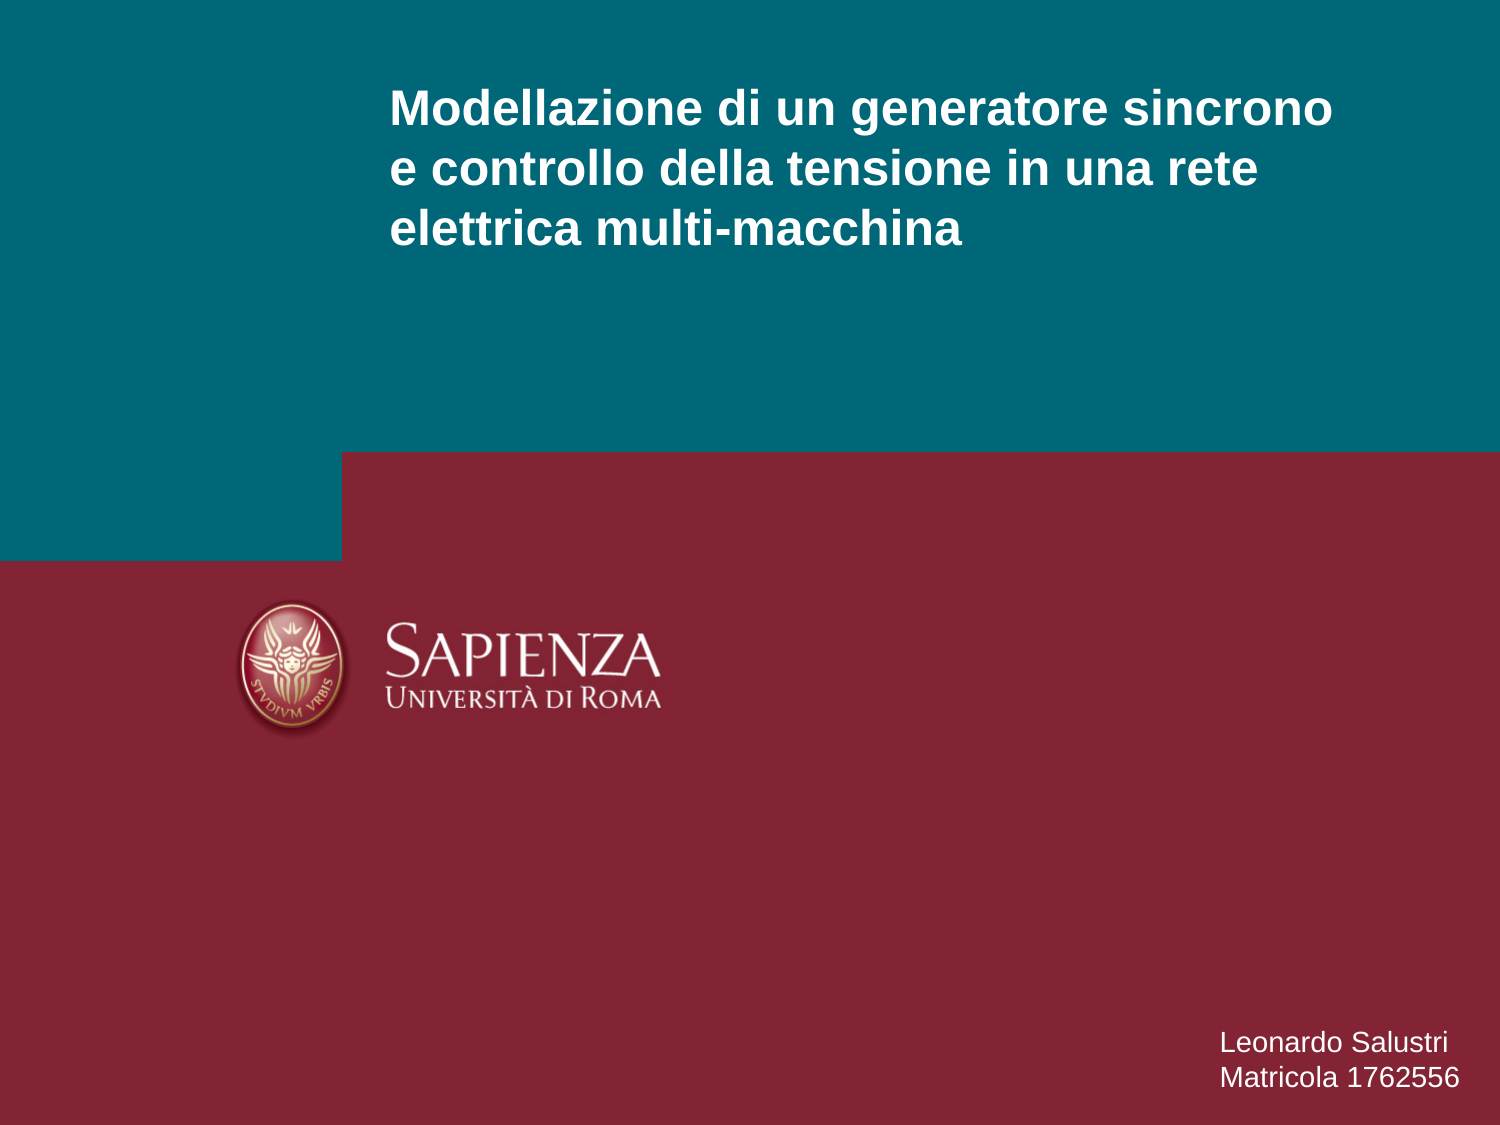

# Modellazione di un generatore sincrono e controllo della tensione in una rete elettrica multi-macchina
Leonardo Salustri
Matricola 1762556